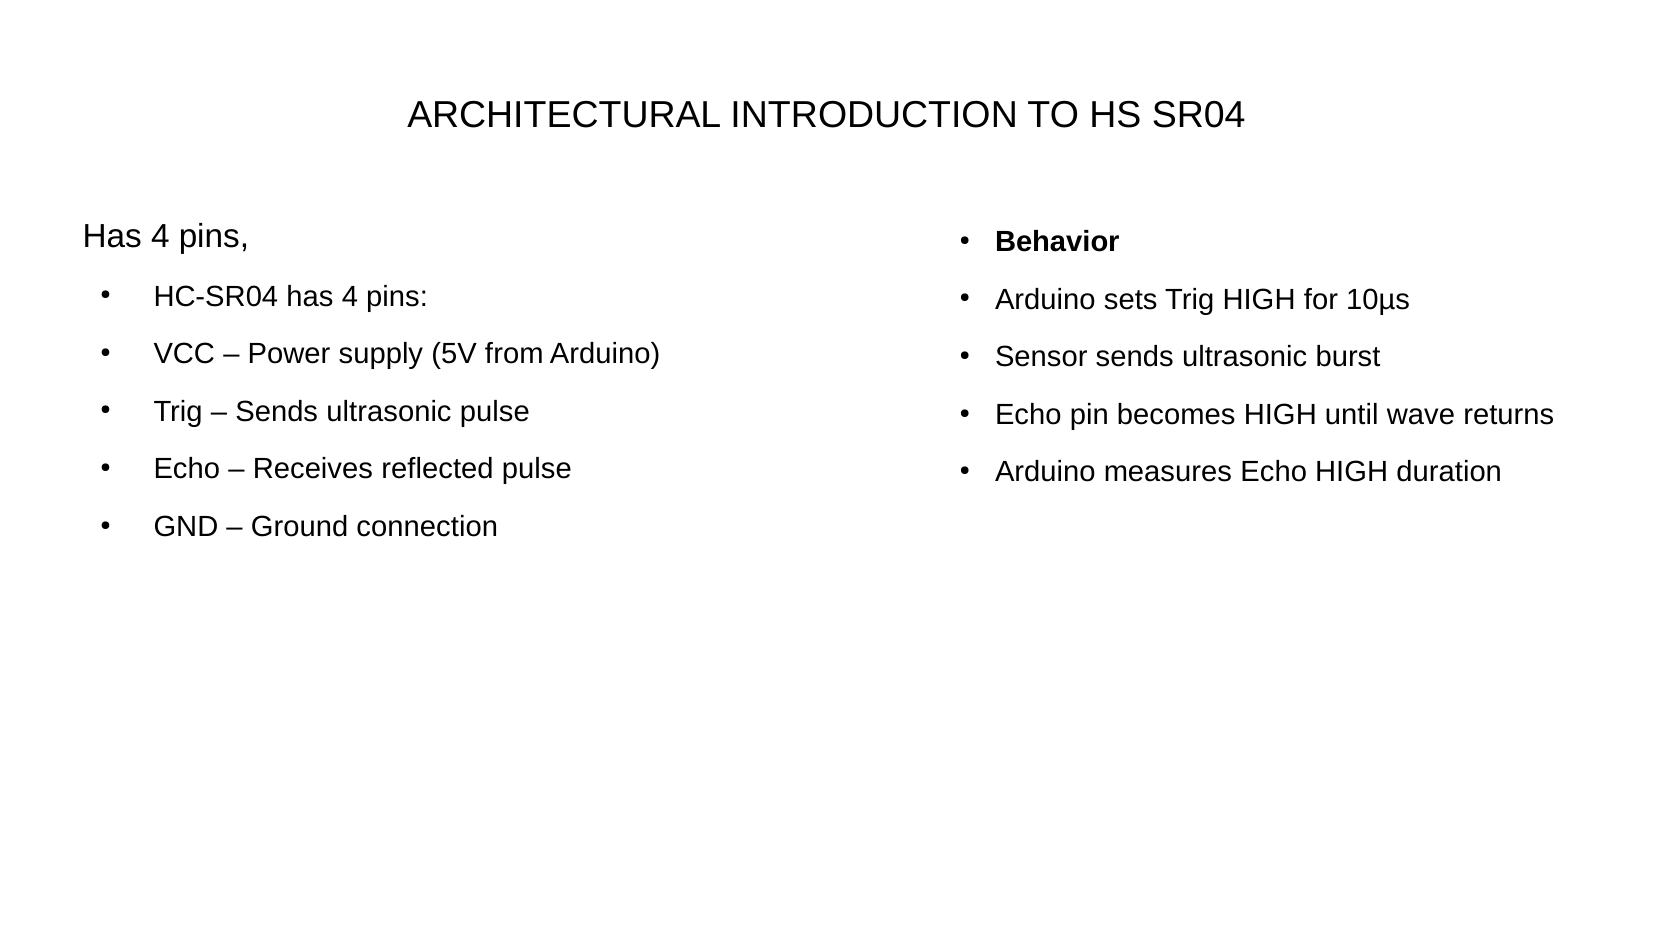

# ARCHITECTURAL INTRODUCTION TO HS SR04
Has 4 pins,
HC-SR04 has 4 pins:
VCC – Power supply (5V from Arduino)
Trig – Sends ultrasonic pulse
Echo – Receives reflected pulse
GND – Ground connection
Behavior
Arduino sets Trig HIGH for 10µs
Sensor sends ultrasonic burst
Echo pin becomes HIGH until wave returns
Arduino measures Echo HIGH duration